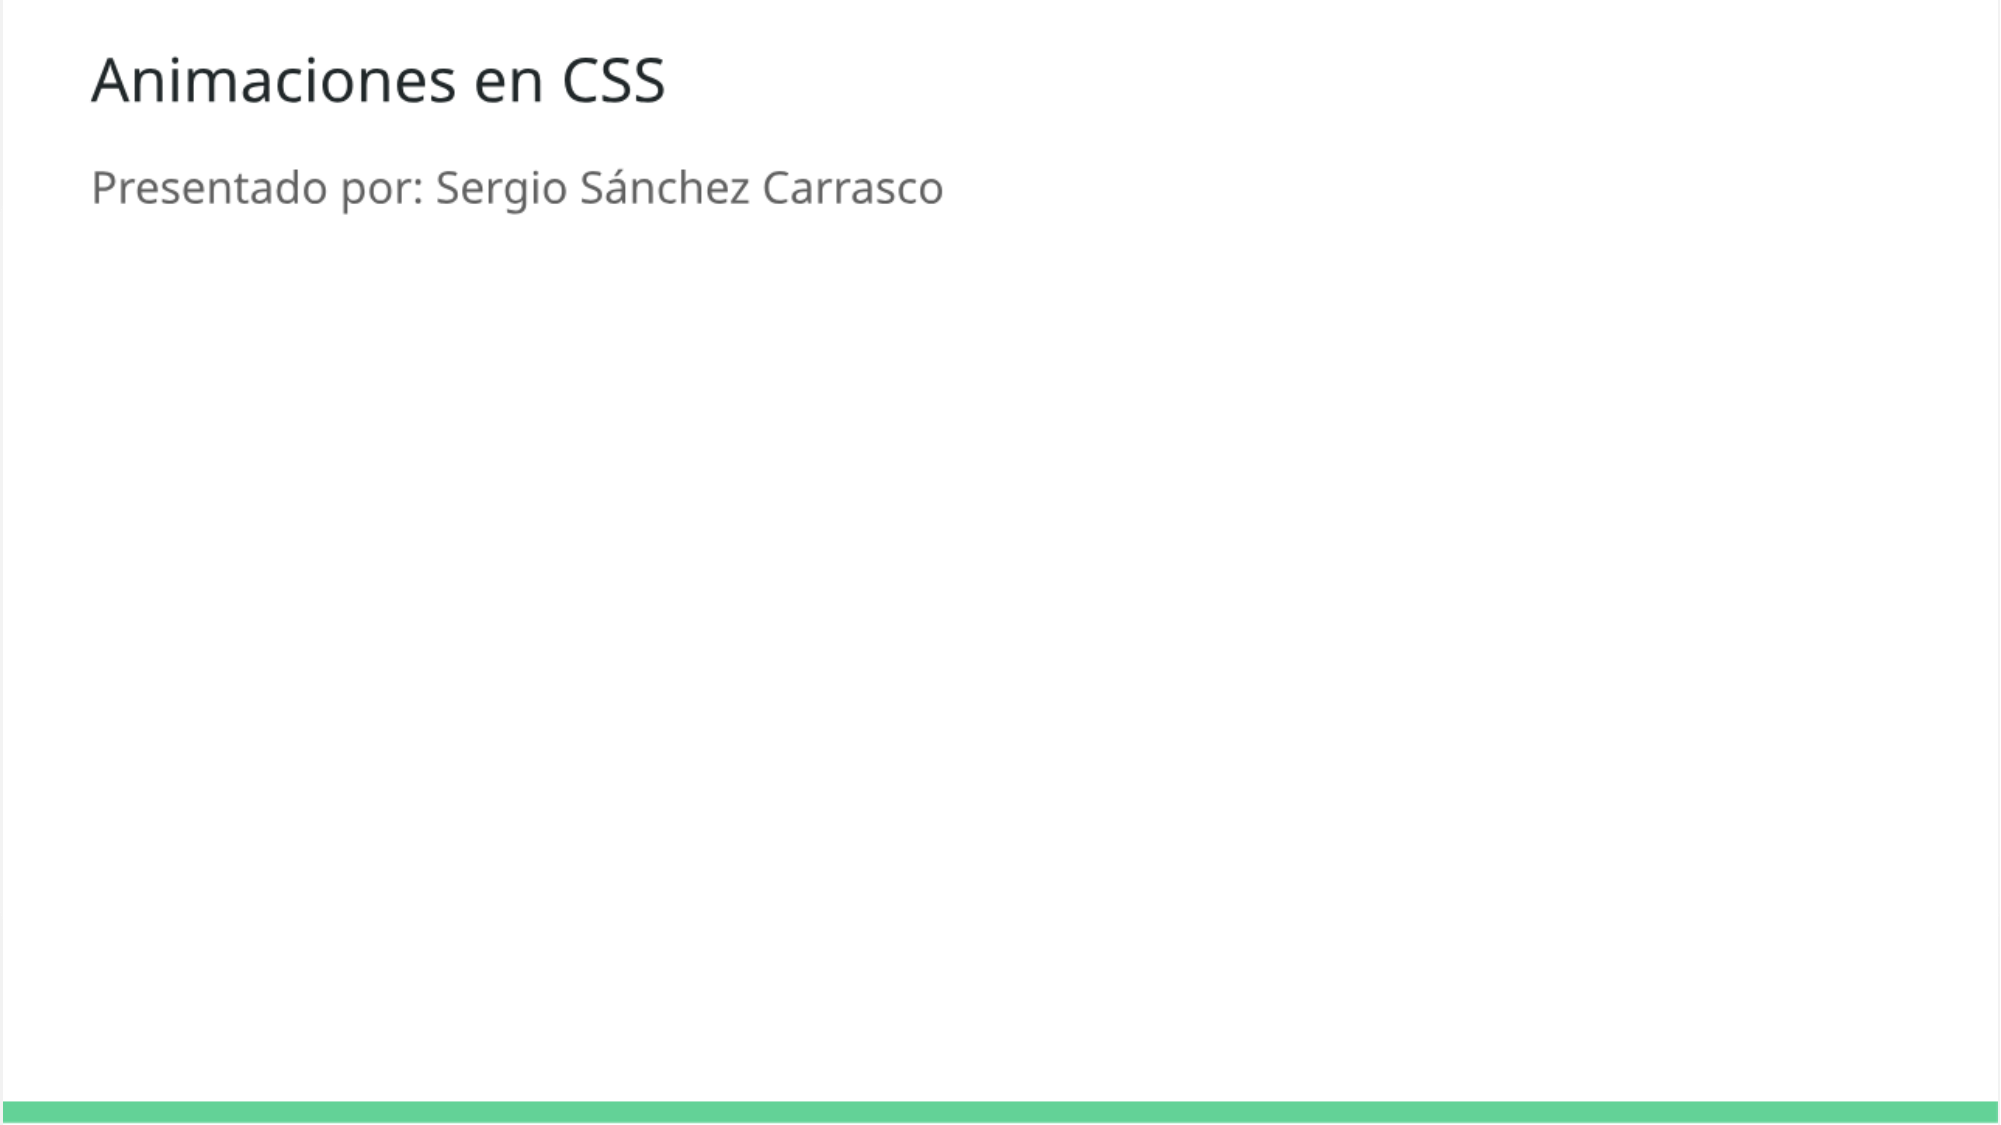

# ANIMACIONES
ANIMAR ELEMENTOS DE CSS SIN NECESIDAD DE UN EVENTO
SERGIO SÁNCHEZ CARRASCO